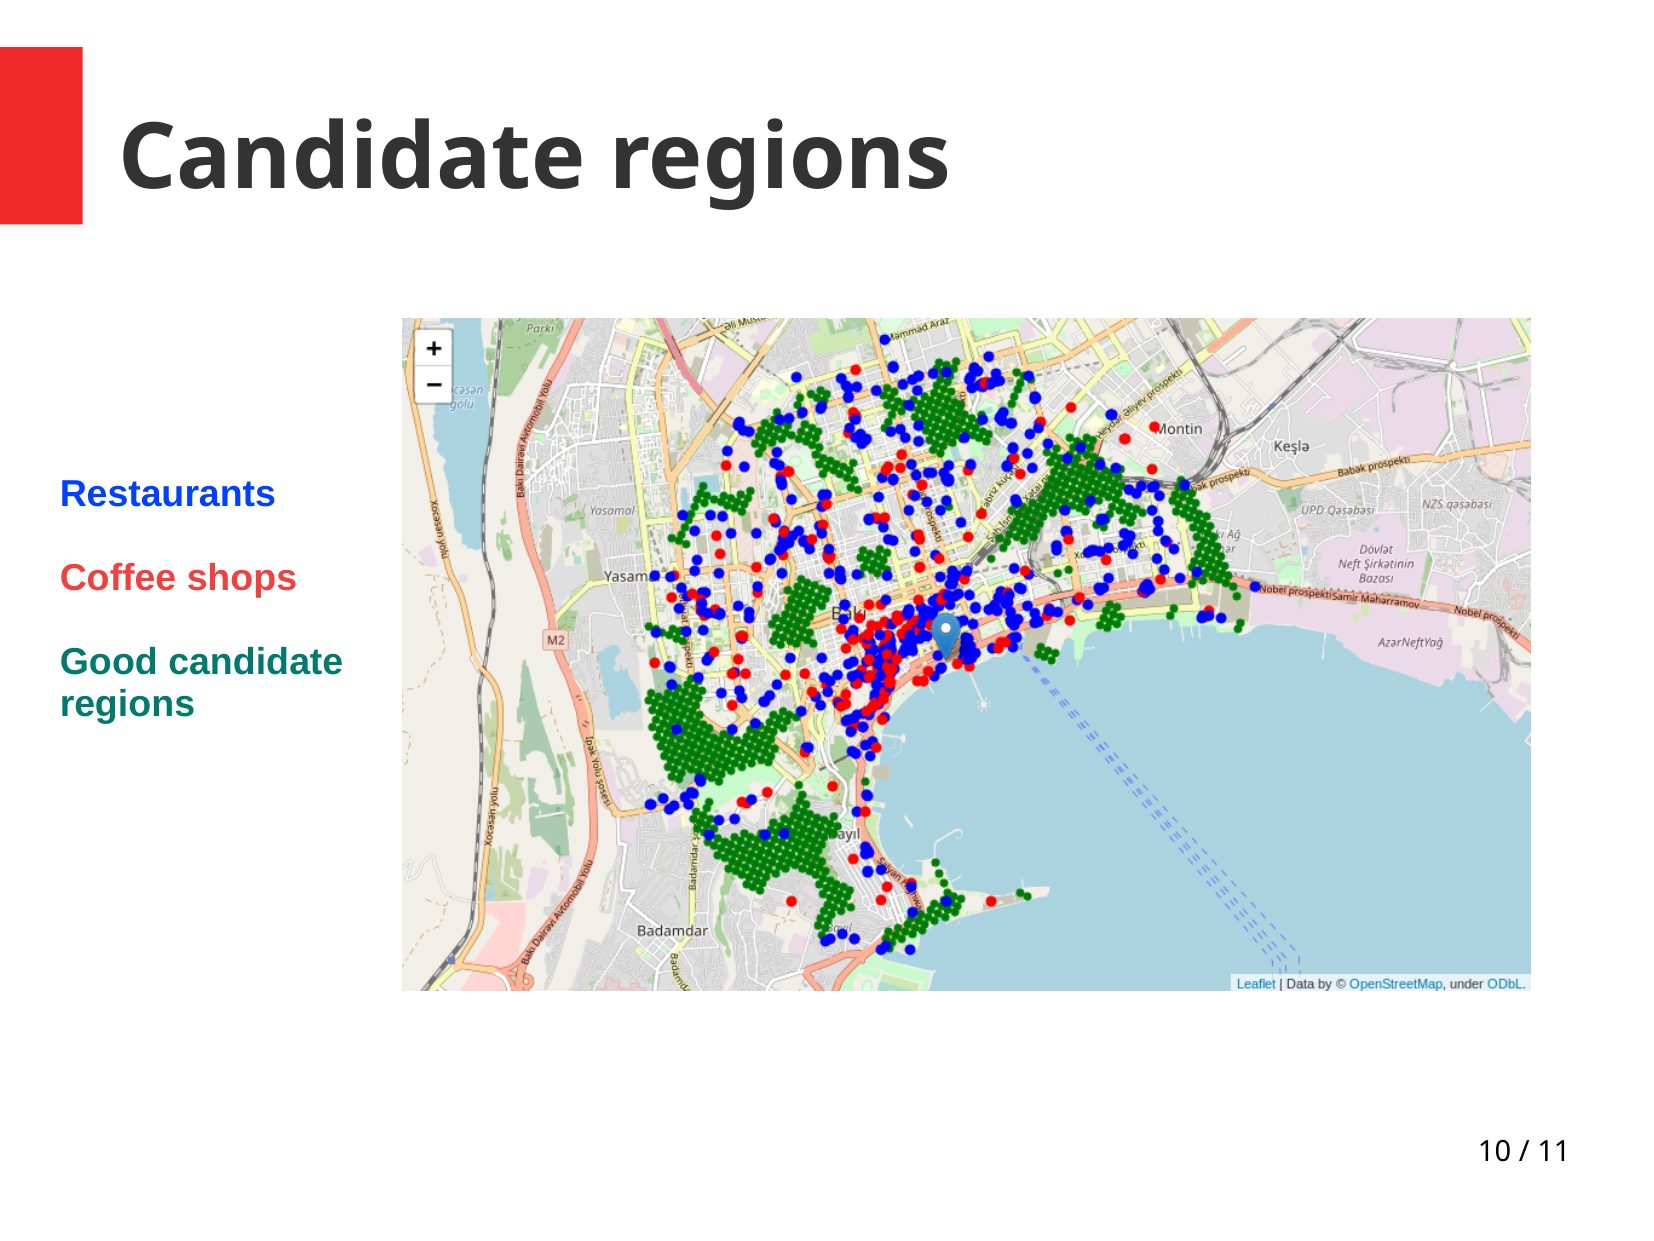

# Candidate regions
Restaurants
Coffee shops
Good candidate
regions
10